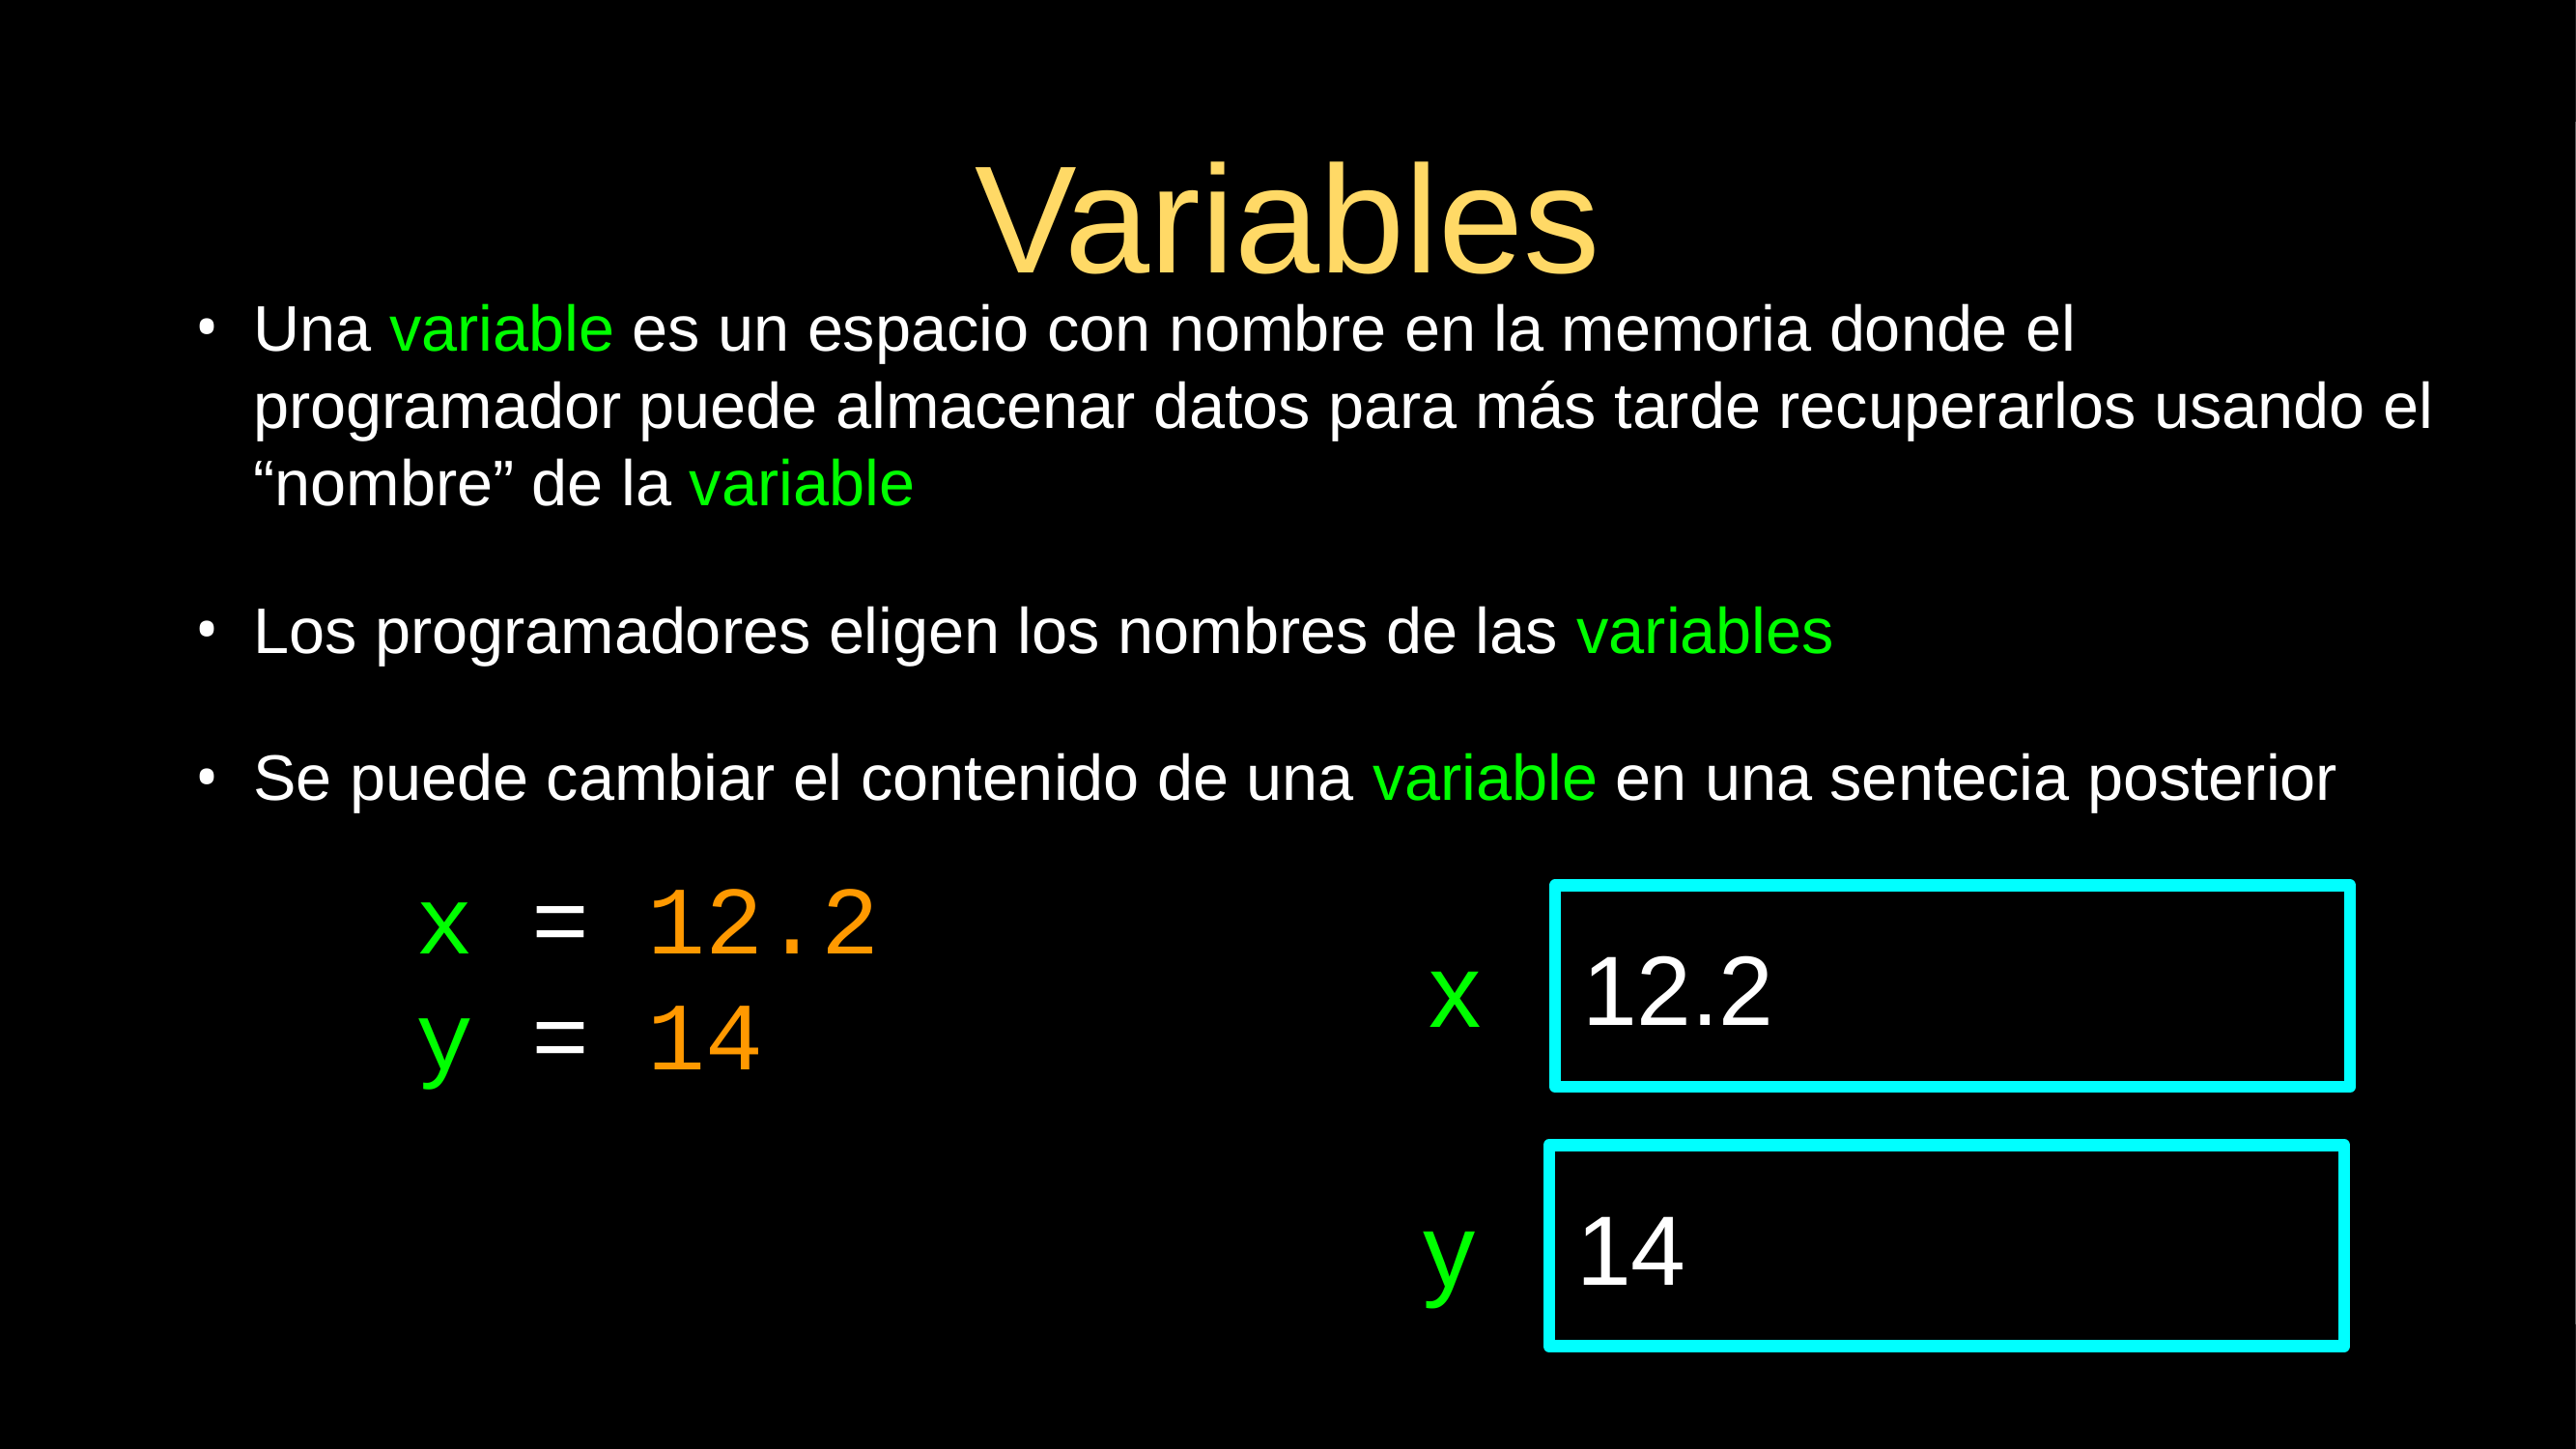

# Variables
Una variable es un espacio con nombre en la memoria donde el programador puede almacenar datos para más tarde recuperarlos usando el “nombre” de la variable
Los programadores eligen los nombres de las variables
Se puede cambiar el contenido de una variable en una sentecia posterior
x = 12.2
y = 14
 12.2
x
 14
y